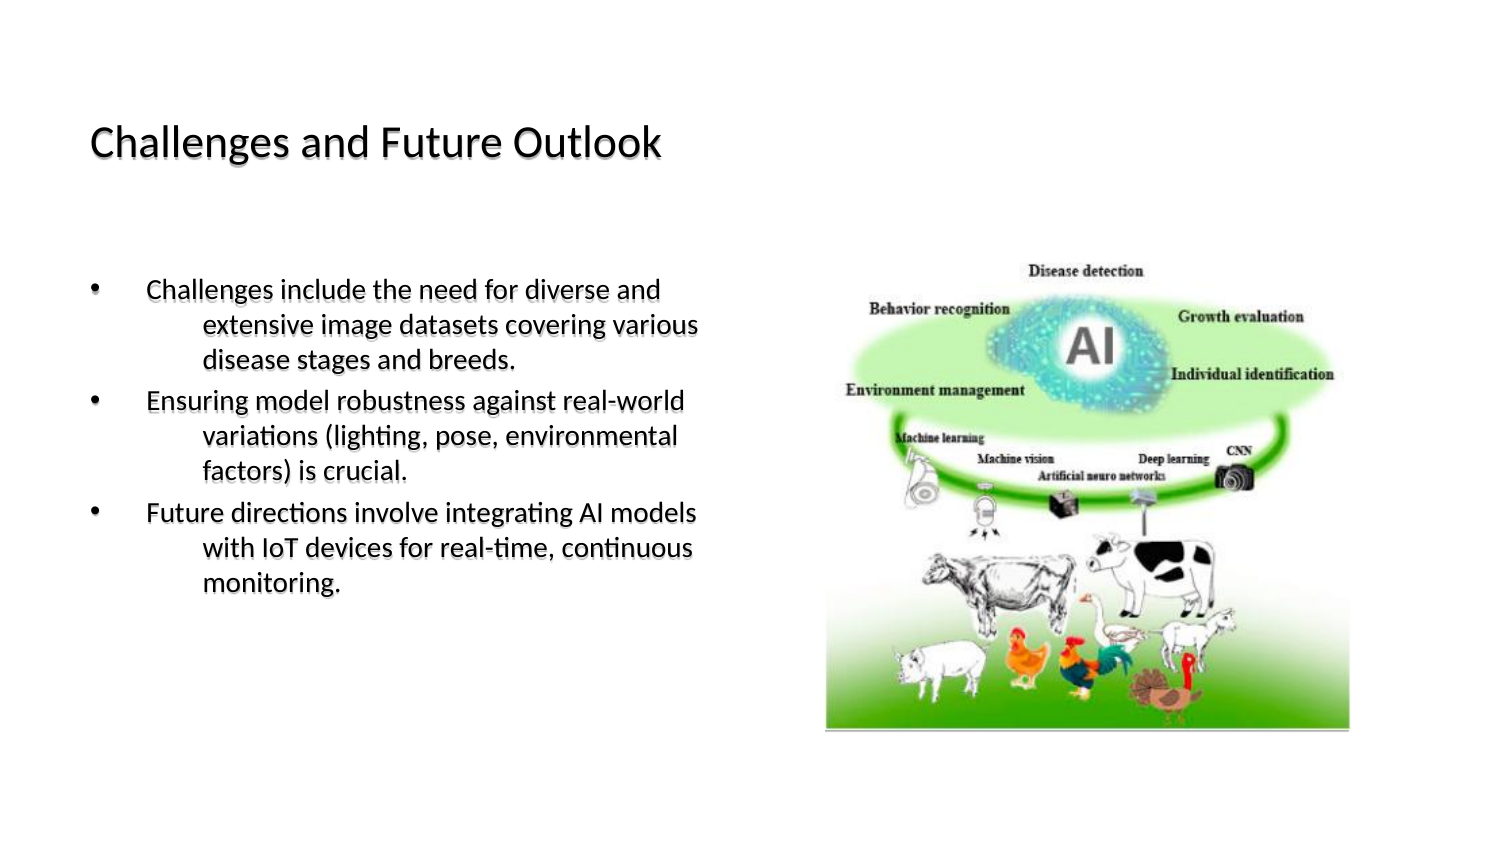

# Challenges and Future Outlook
Challenges include the need for diverse and extensive image datasets covering various disease stages and breeds.
Ensuring model robustness against real-world variations (lighting, pose, environmental factors) is crucial.
Future directions involve integrating AI models with IoT devices for real-time, continuous monitoring.